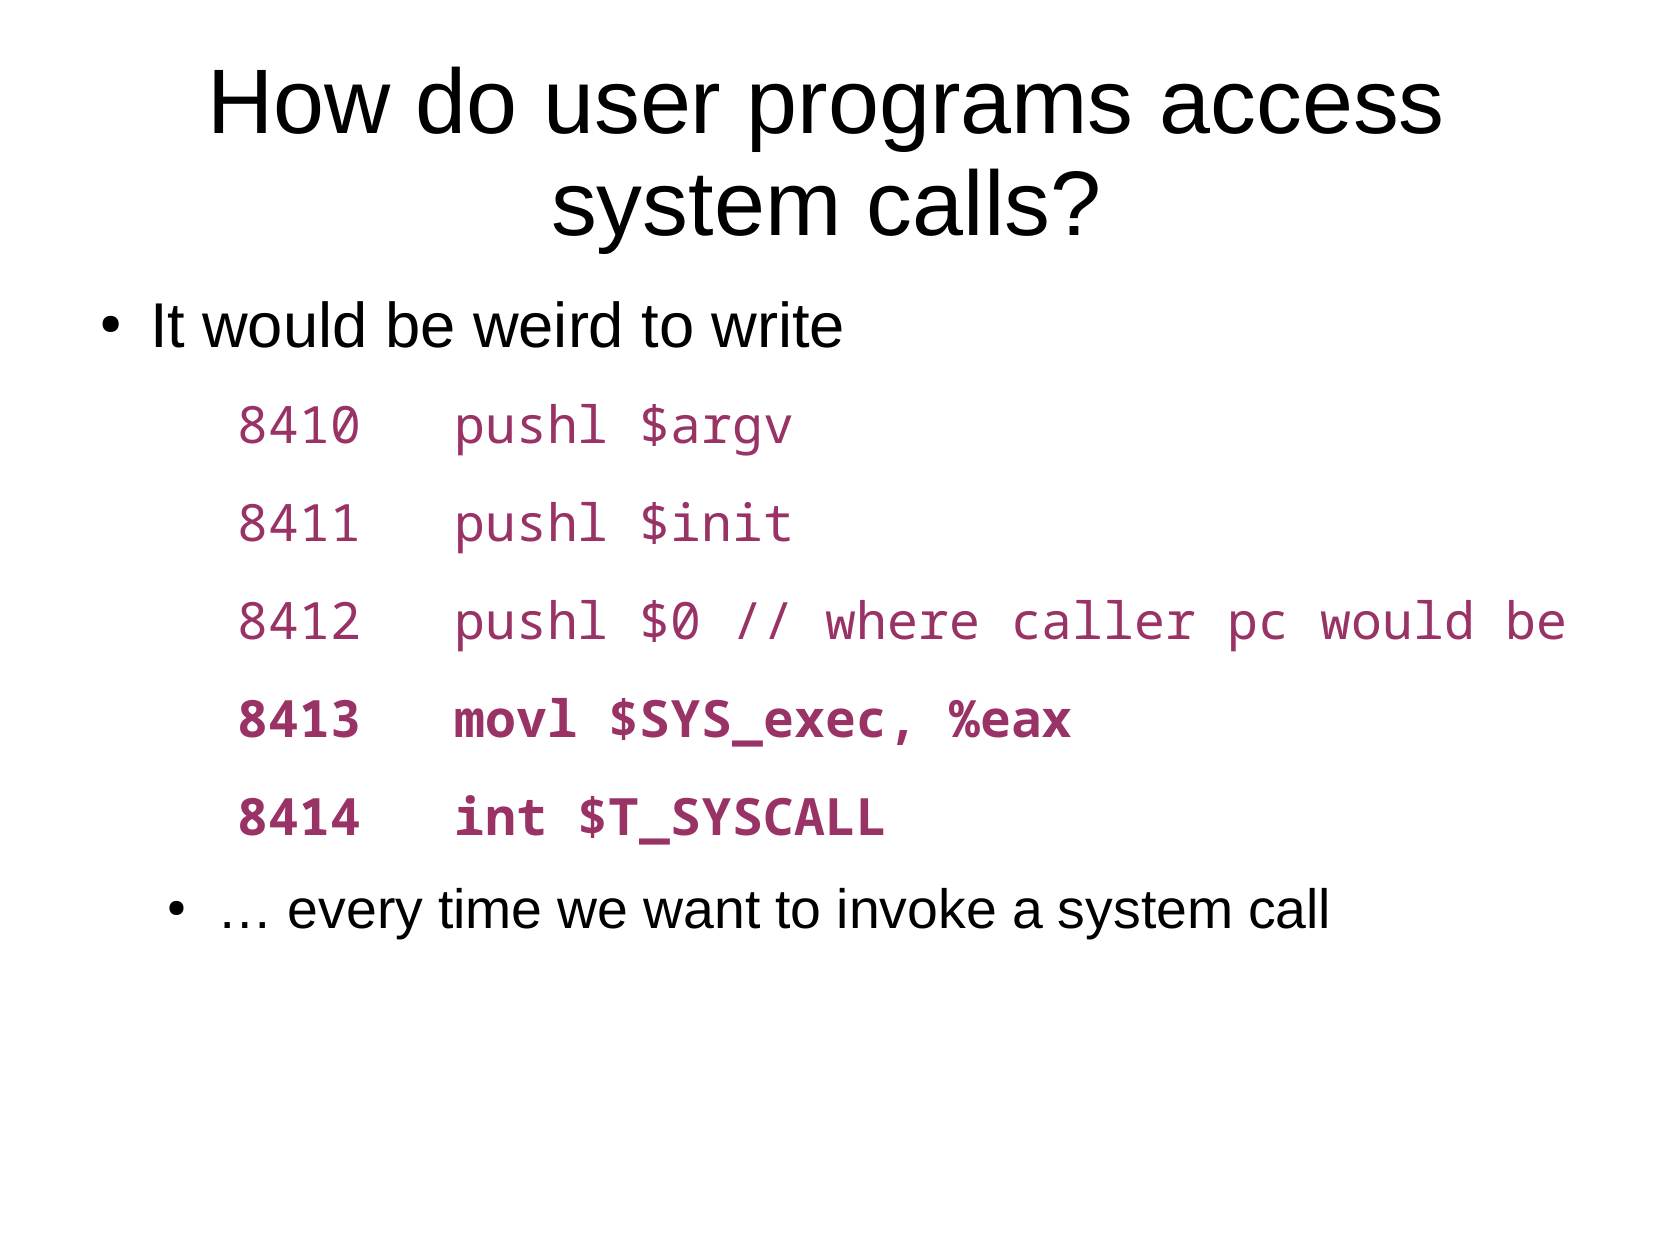

# How do user programs access system calls?
It would be weird to write
 8410 pushl $argv
 8411 pushl $init
 8412 pushl $0 // where caller pc would be
 8413 movl $SYS_exec, %eax
 8414 int $T_SYSCALL
… every time we want to invoke a system call